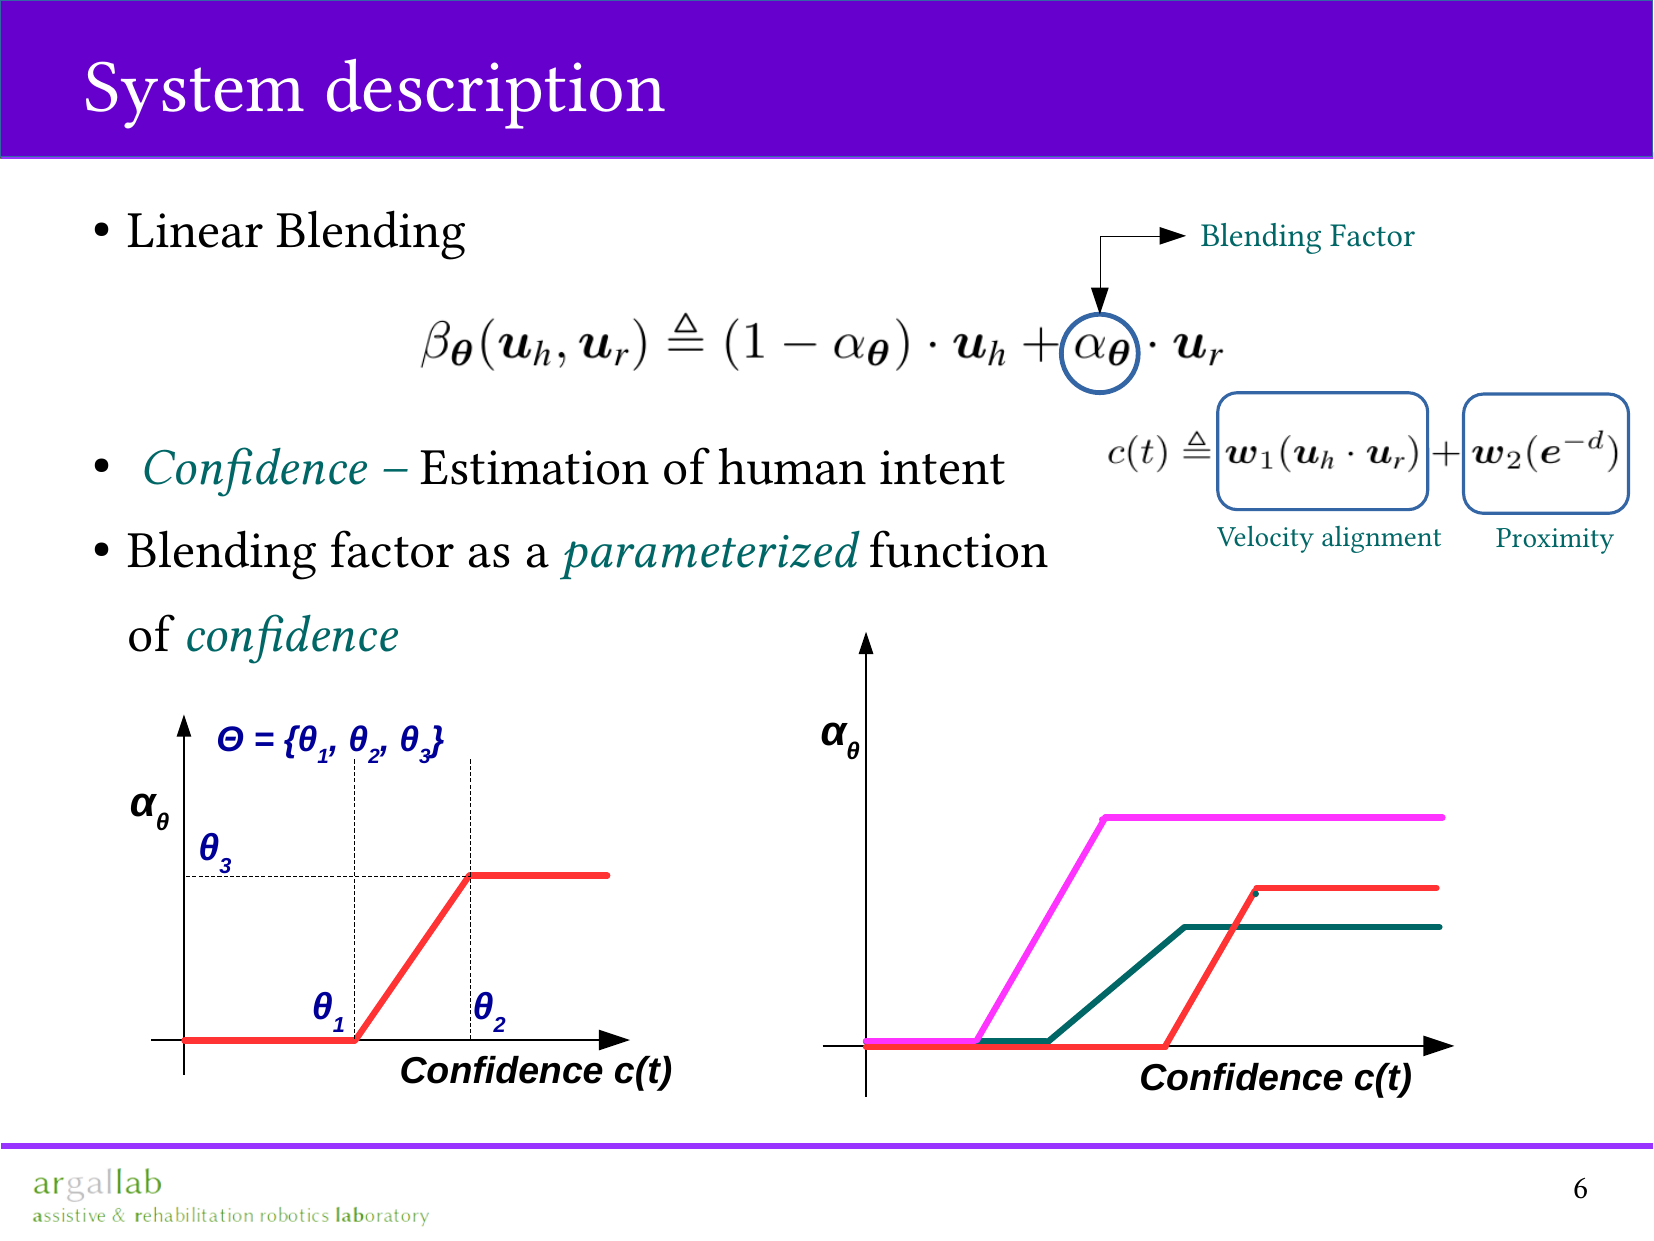

System description
Linear Blending
Blending Factor
 Confidence – Estimation of human intent
Blending factor as a parameterized function
of confidence
Velocity alignment
Proximity
αθ
Θ = {θ1, θ2, θ3}
αθ
θ3
θ1
θ2
Confidence c(t)
Confidence c(t)